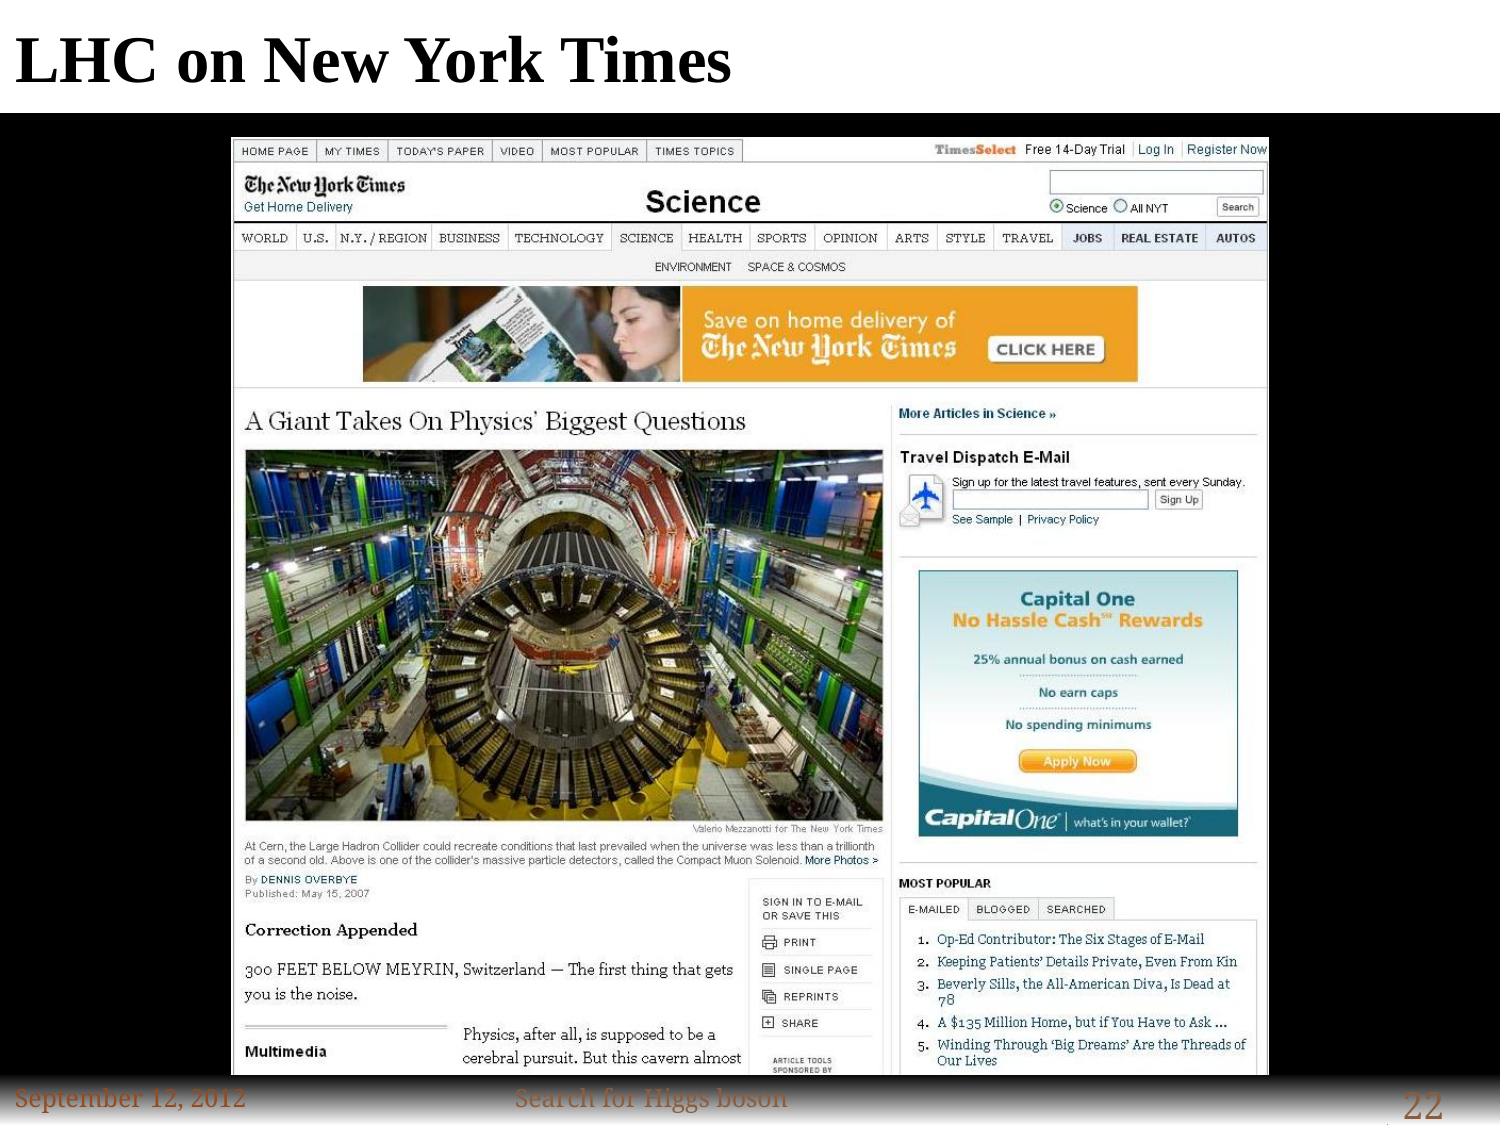

# LHC on New York Times
September 12, 2012
Search for Higgs boson